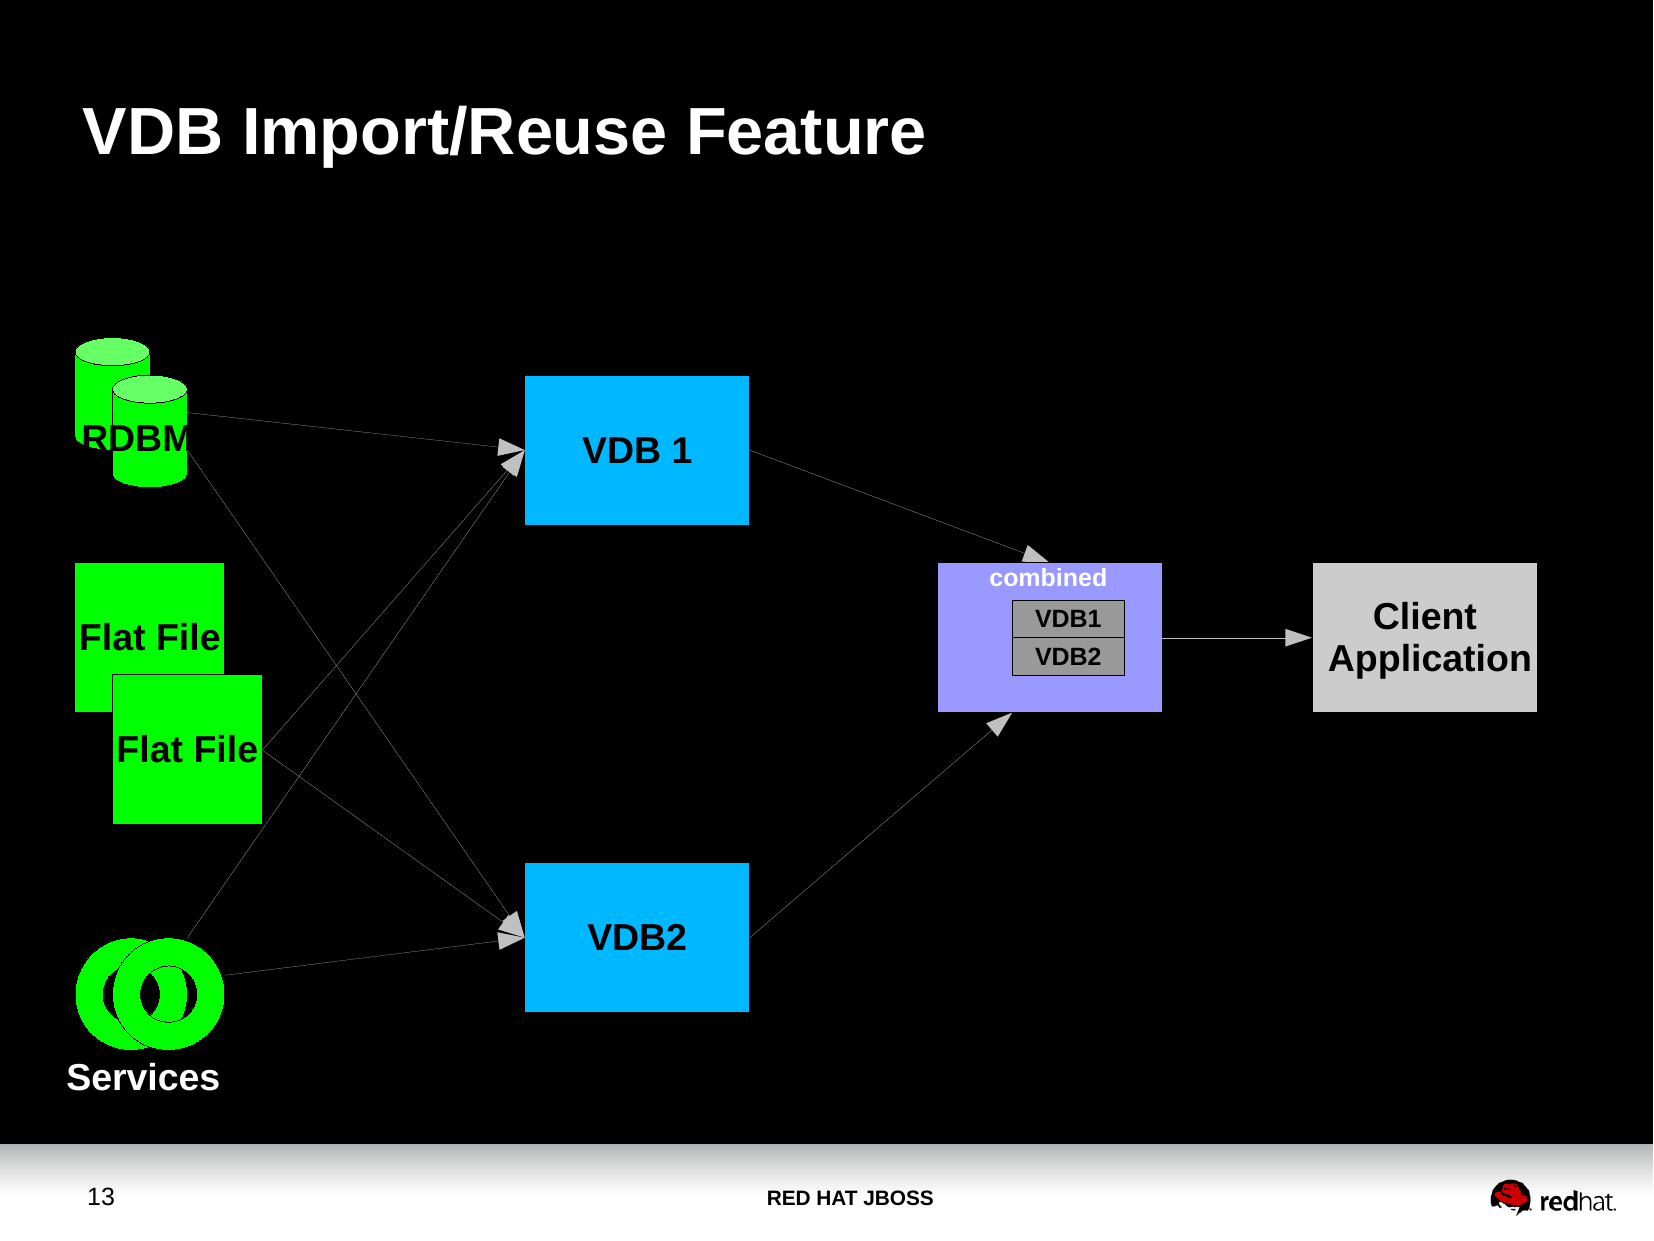

# VDB Import/Reuse Feature
RDBMS
VDB 1
combined
Flat File
Client
 Application
VDB1
VDB2
Flat File
VDB2
Services